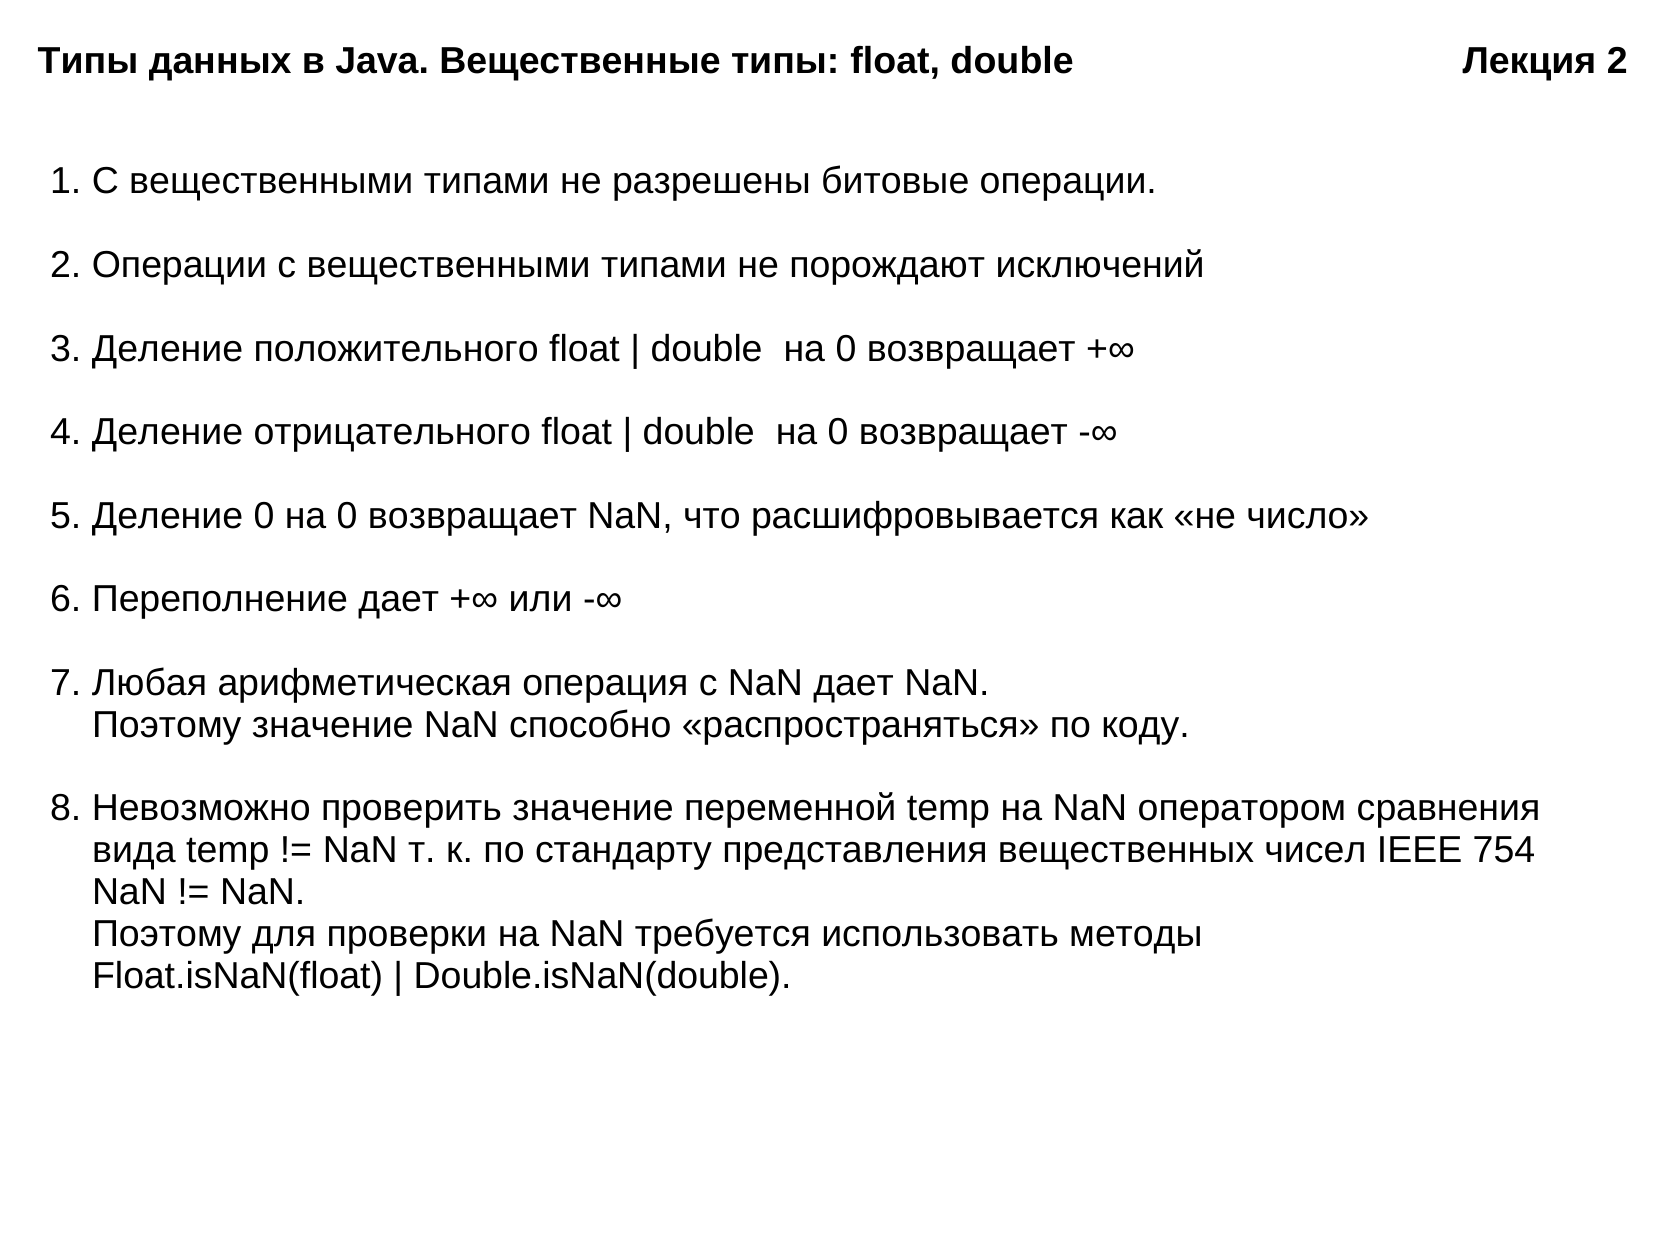

Типы данных в Java. Вещественные типы: float, double				Лекция 2
1. С вещественными типами не разрешены битовые операции.
2. Операции с вещественными типами не порождают исключений
3. Деление положительного float | double на 0 возвращает +∞
4. Деление отрицательного float | double на 0 возвращает -∞
5. Деление 0 на 0 возвращает NaN, что расшифровывается как «не число»
6. Переполнение дает +∞ или -∞
7. Любая арифметическая операция с NaN дает NaN.
 Поэтому значение NaN способно «распространяться» по коду.
8. Невозможно проверить значение переменной temp на NaN оператором сравнения
 вида temp != NaN т. к. по стандарту представления вещественных чисел IEEE 754
 NaN != NaN.
 Поэтому для проверки на NaN требуется использовать методы
 Float.isNaN(float) | Double.isNaN(double).